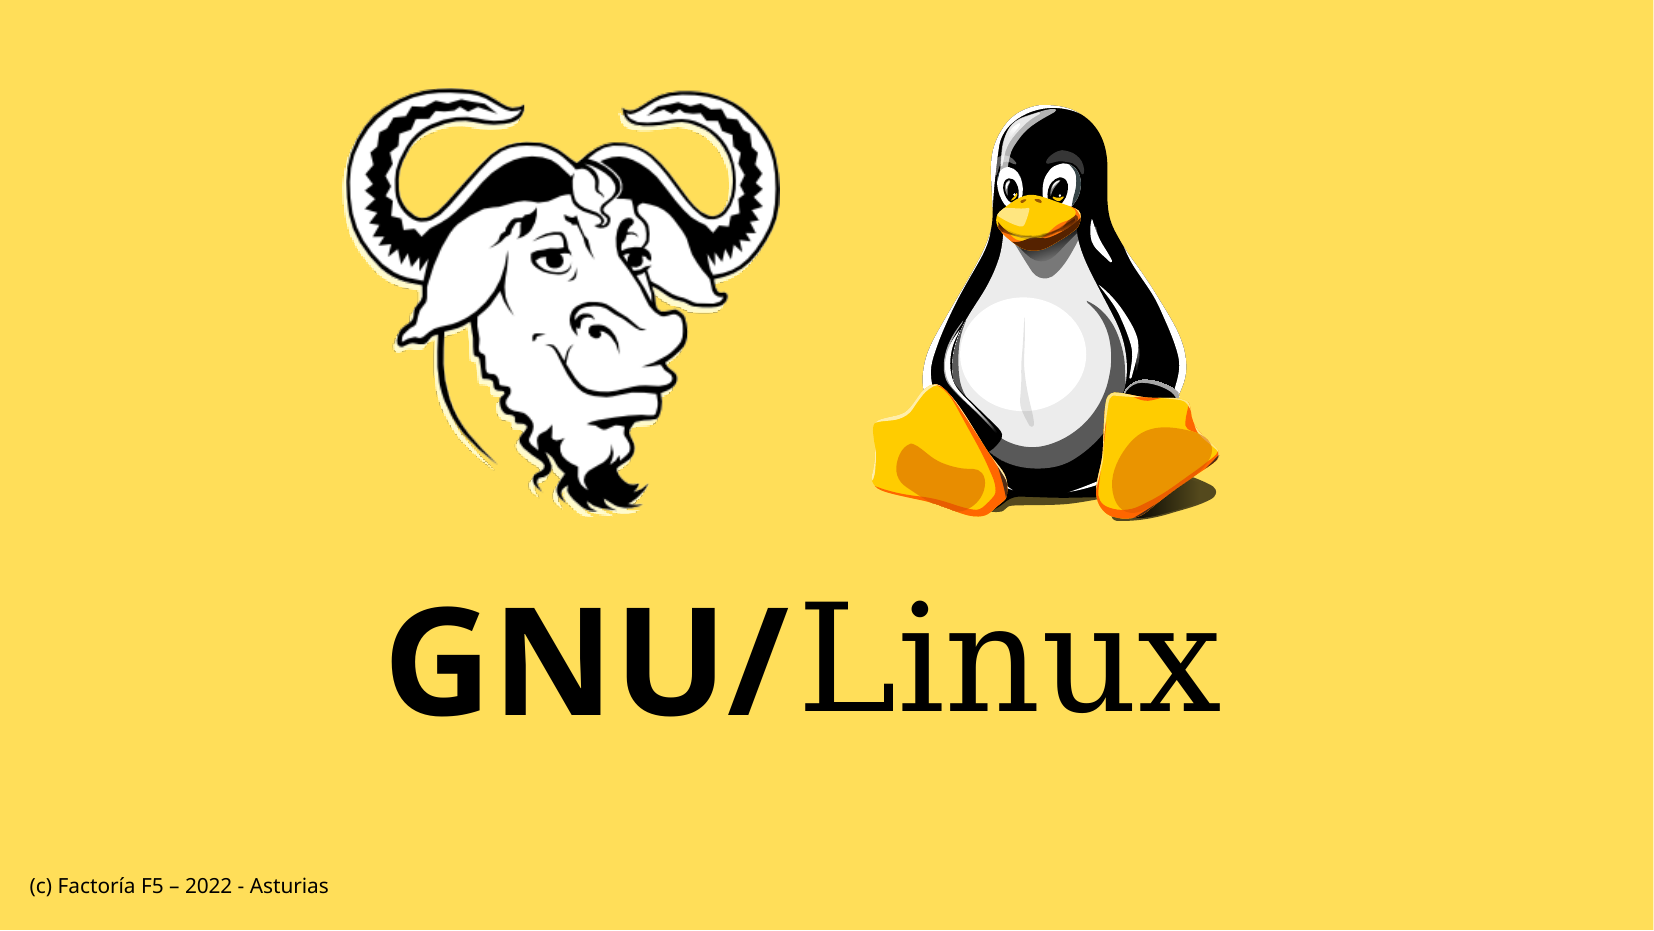

GNU/
# Linux
(c) Factoría F5 – 2022 - Asturias